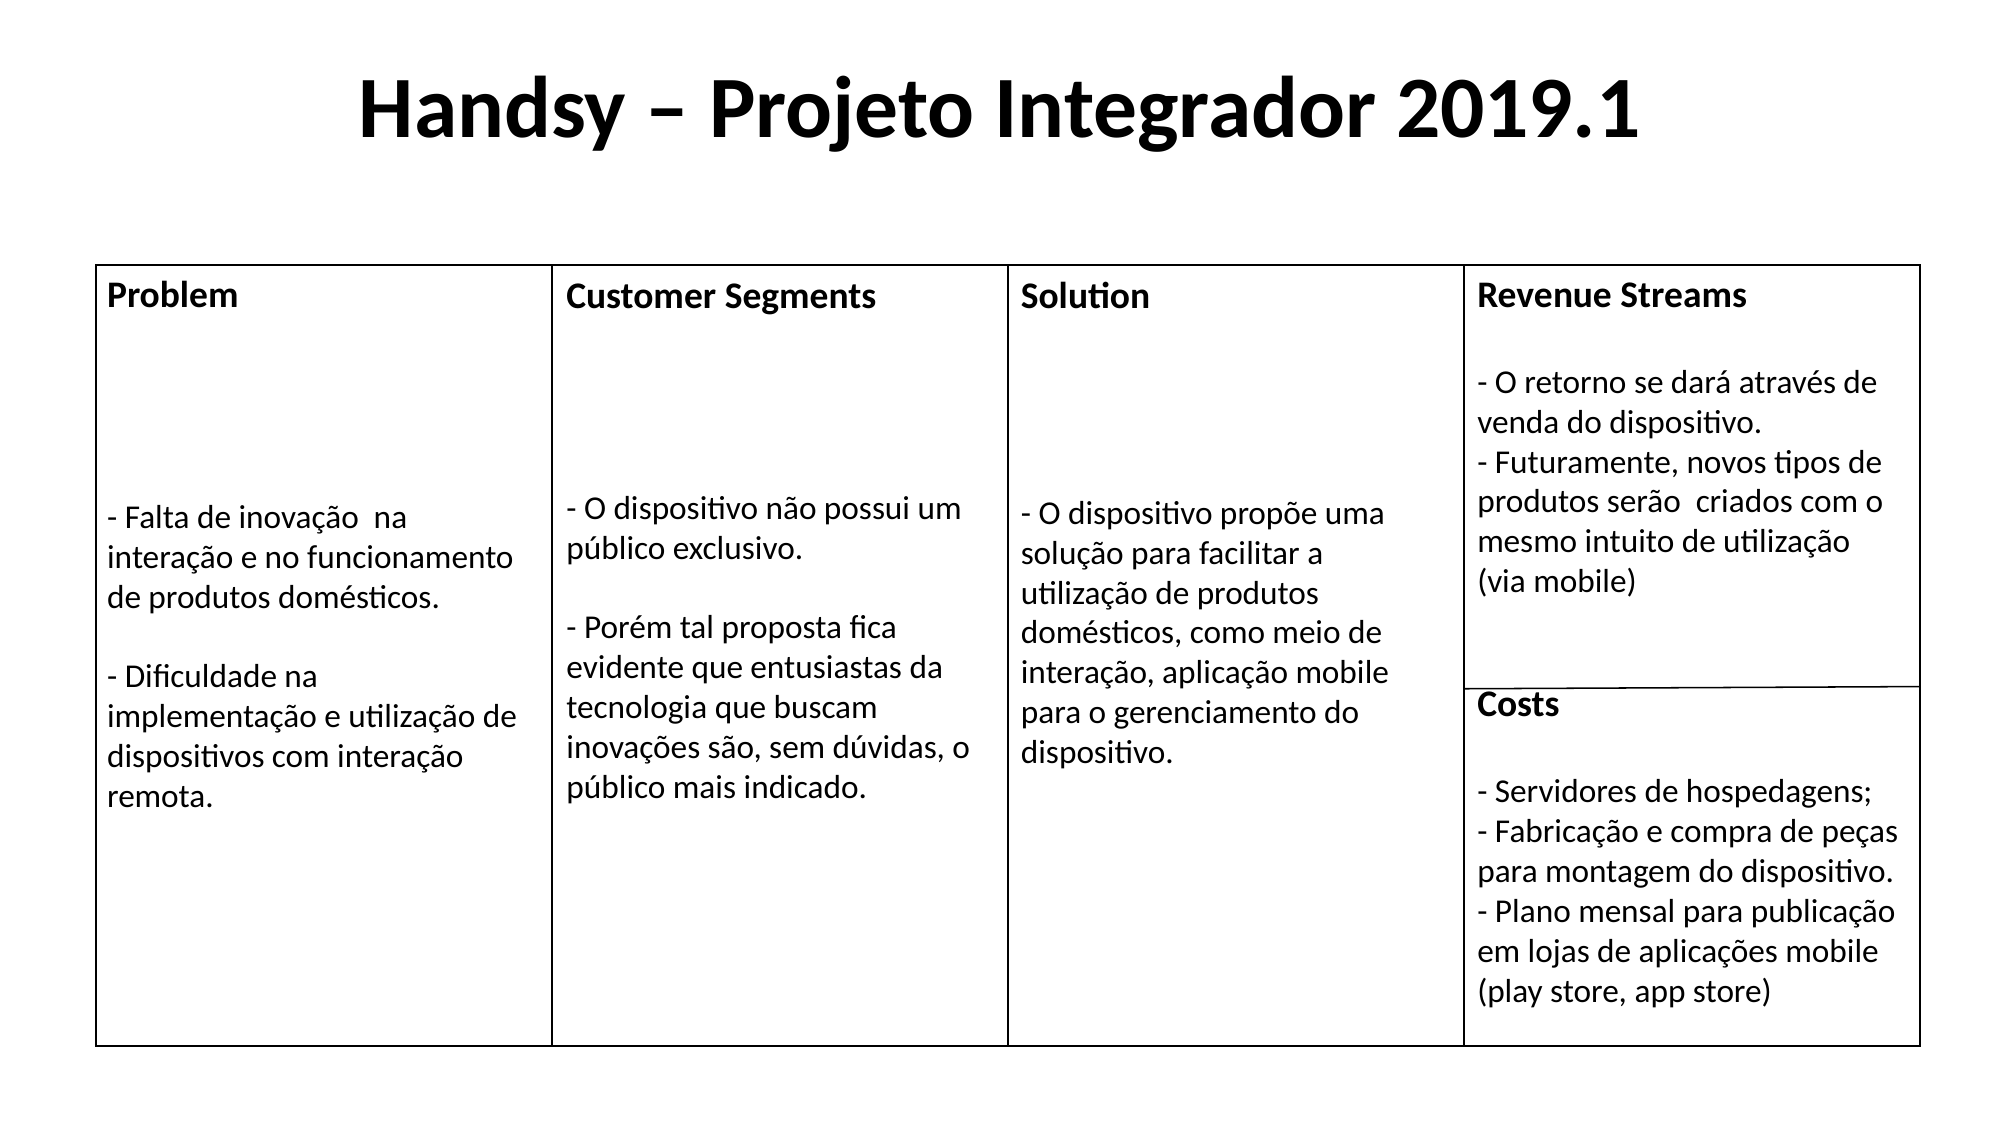

Handsy – Projeto Integrador 2019.1
Problem
- Falta de inovação na interação e no funcionamento de produtos domésticos.
- Dificuldade na implementação e utilização de dispositivos com interação remota.
Revenue Streams
- O retorno se dará através de
venda do dispositivo.
- Futuramente, novos tipos de produtos serão criados com o mesmo intuito de utilização (via mobile)
Costs
- Servidores de hospedagens;
- Fabricação e compra de peças para montagem do dispositivo.
- Plano mensal para publicação em lojas de aplicações mobile
(play store, app store)
Customer Segments
- O dispositivo não possui um público exclusivo.
- Porém tal proposta fica evidente que entusiastas da tecnologia que buscam inovações são, sem dúvidas, o público mais indicado.
Solution
- O dispositivo propõe uma solução para facilitar a utilização de produtos domésticos, como meio de interação, aplicação mobile para o gerenciamento do dispositivo.